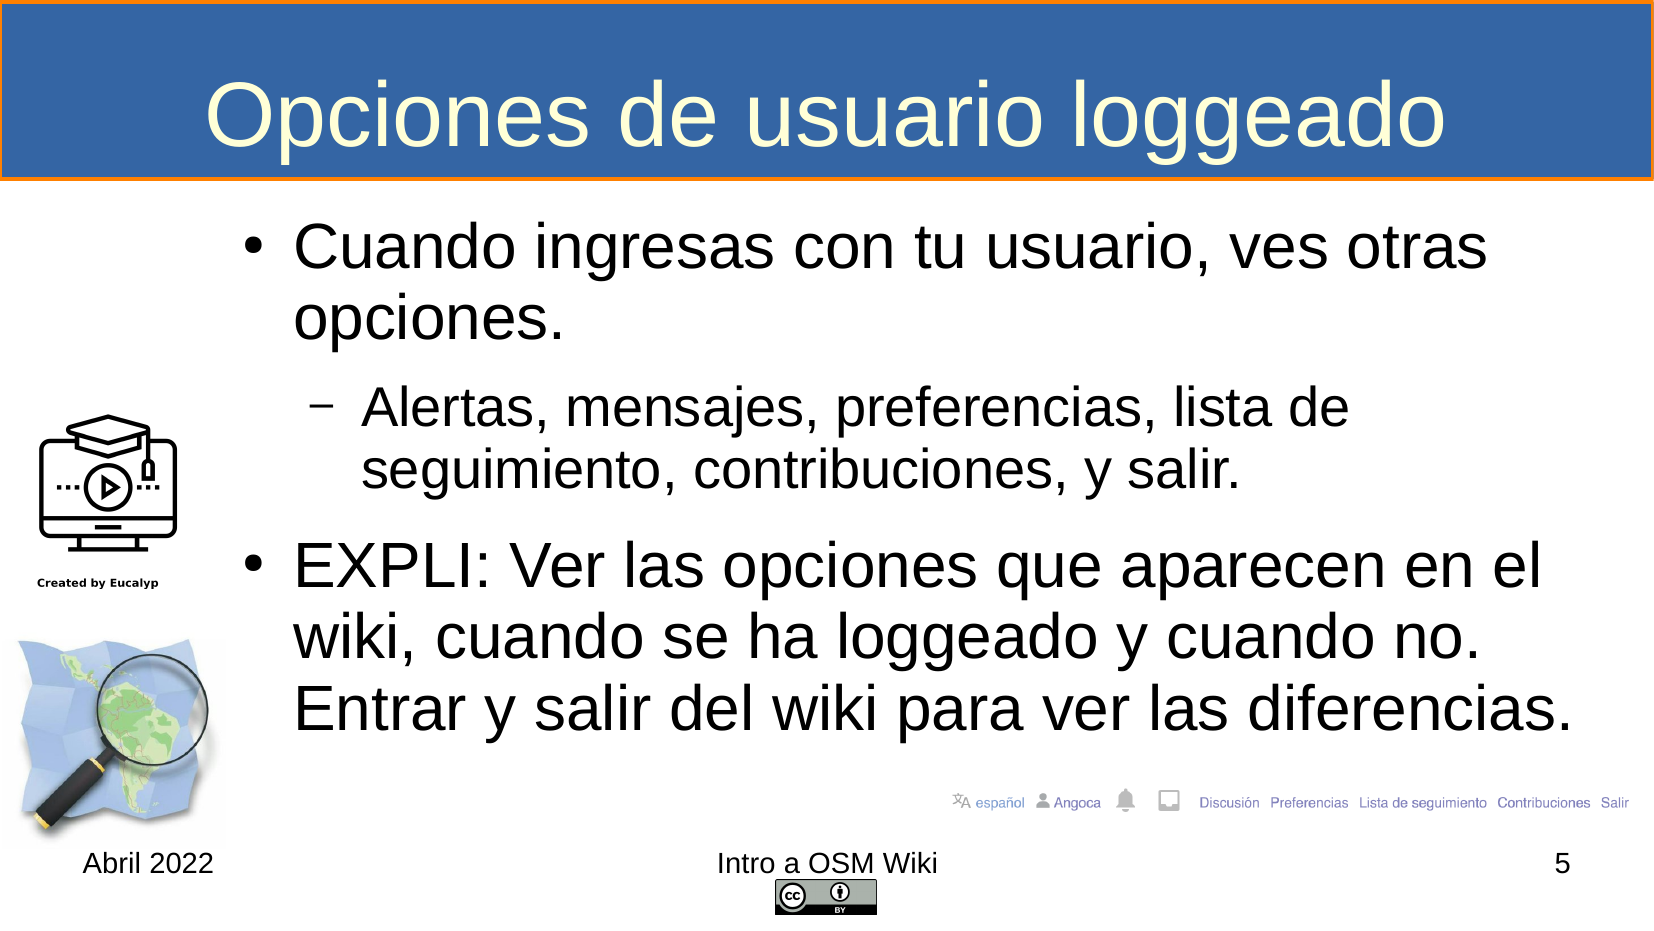

# Opciones de usuario loggeado
Cuando ingresas con tu usuario, ves otras opciones.
Alertas, mensajes, preferencias, lista de seguimiento, contribuciones, y salir.
EXPLI: Ver las opciones que aparecen en el wiki, cuando se ha loggeado y cuando no. Entrar y salir del wiki para ver las diferencias.
Abril 2022
Intro a OSM Wiki
5